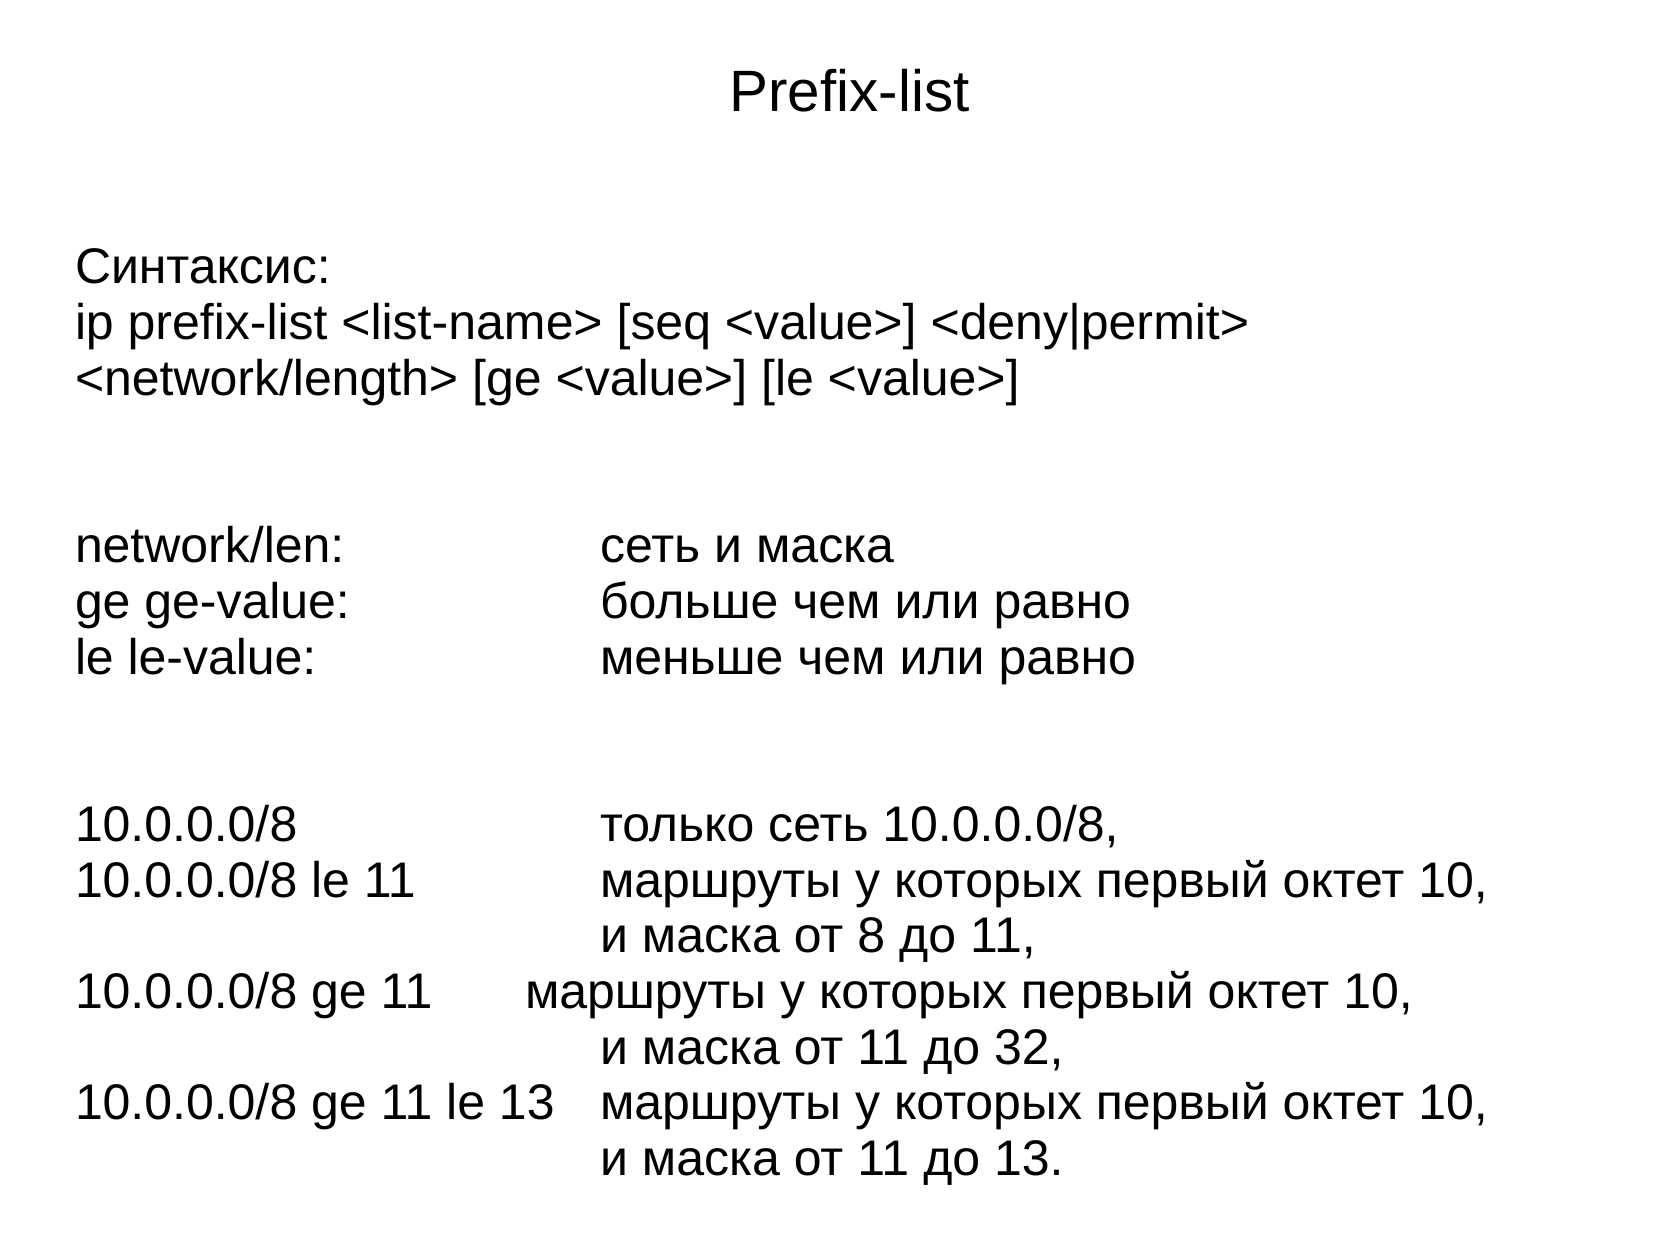

# Prefix-list
Синтаксис:
ip prefix-list <list-name> [seq <value>] <deny|permit> <network/length> [ge <value>] [le <value>]
network/len: 				сеть и маска
ge ge-value: 				больше чем или равно
le le-value: 				меньше чем или равно
10.0.0.0/8 				только сеть 10.0.0.0/8,
10.0.0.0/8 le 11 			маршруты у которых первый октет 10,
						 	и маска от 8 до 11,
10.0.0.0/8 ge 11 		маршруты у которых первый октет 10,
						 	и маска от 11 до 32,
10.0.0.0/8 ge 11 le 13 	маршруты у которых первый октет 10,
						 	и маска от 11 до 13.